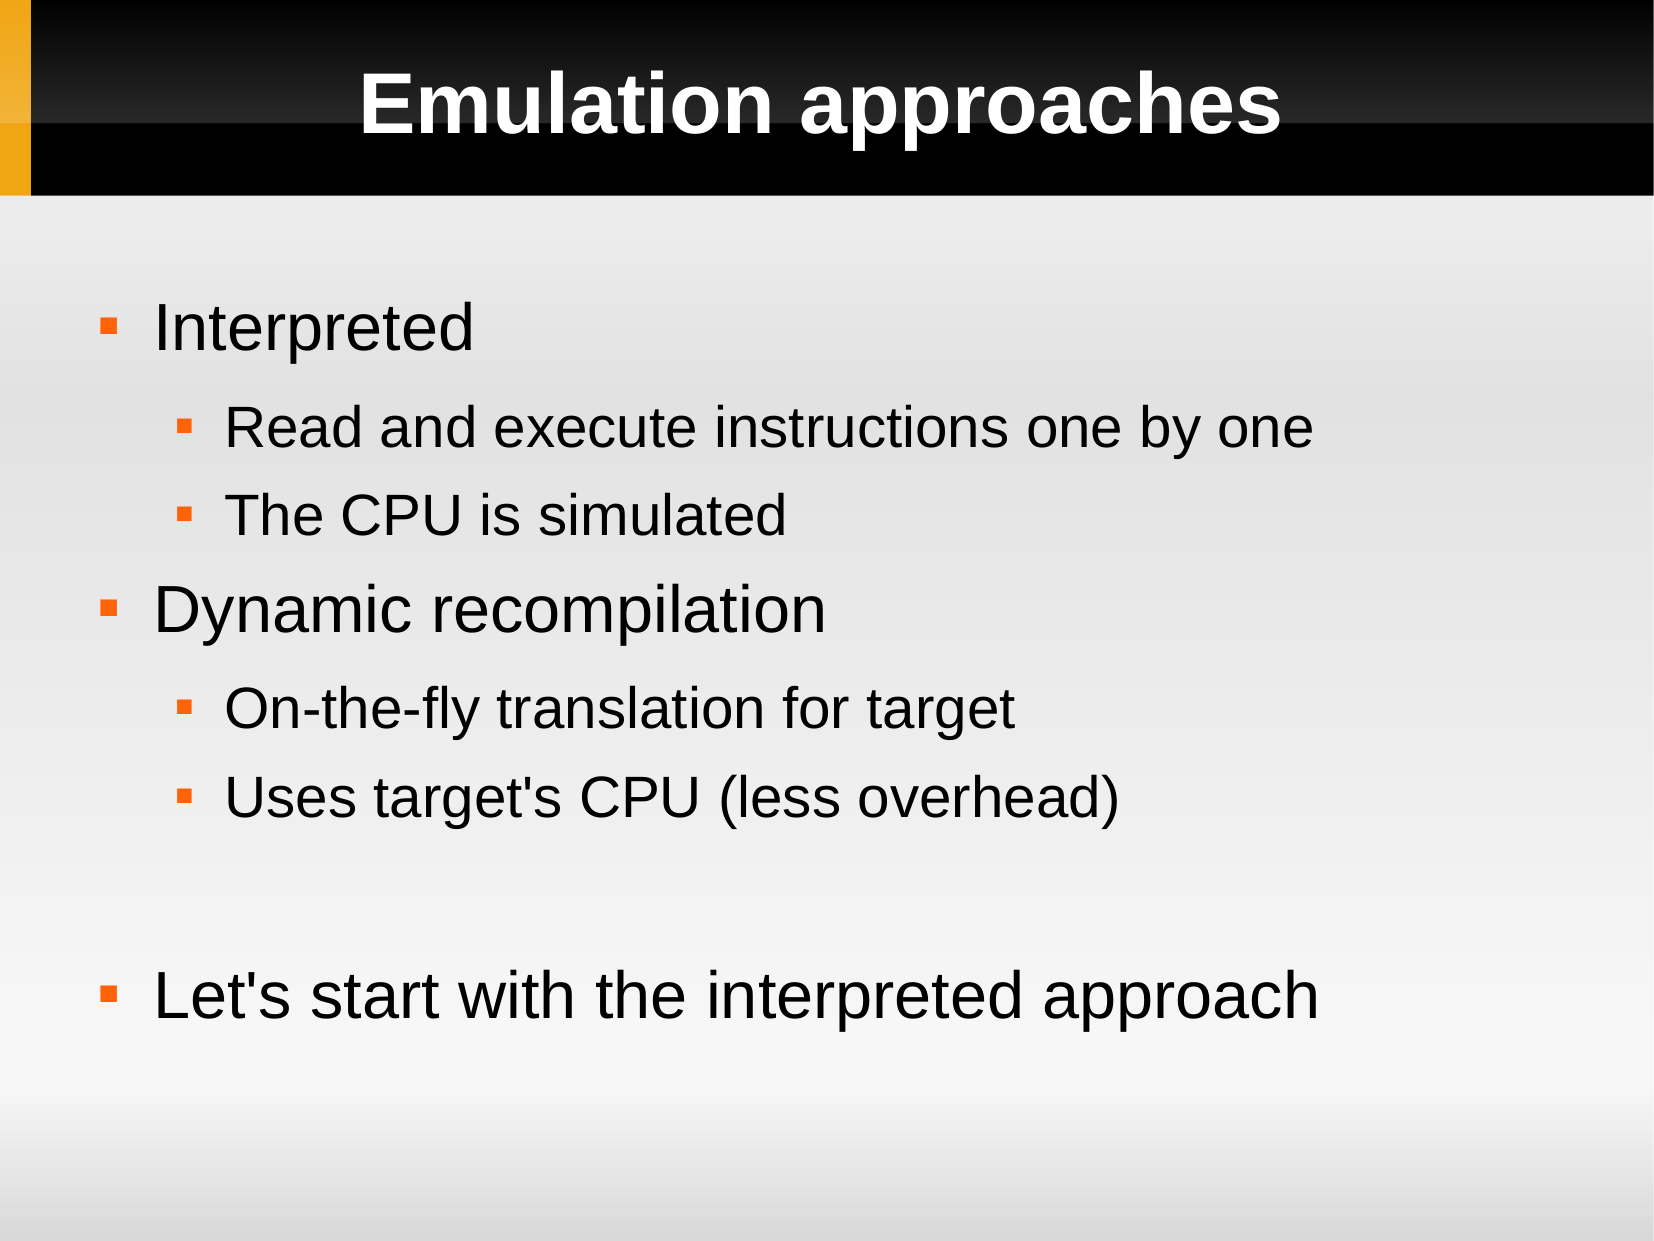

# Emulation approaches
Interpreted
Read and execute instructions one by one
The CPU is simulated
Dynamic recompilation
On-the-fly translation for target
Uses target's CPU (less overhead)
Let's start with the interpreted approach